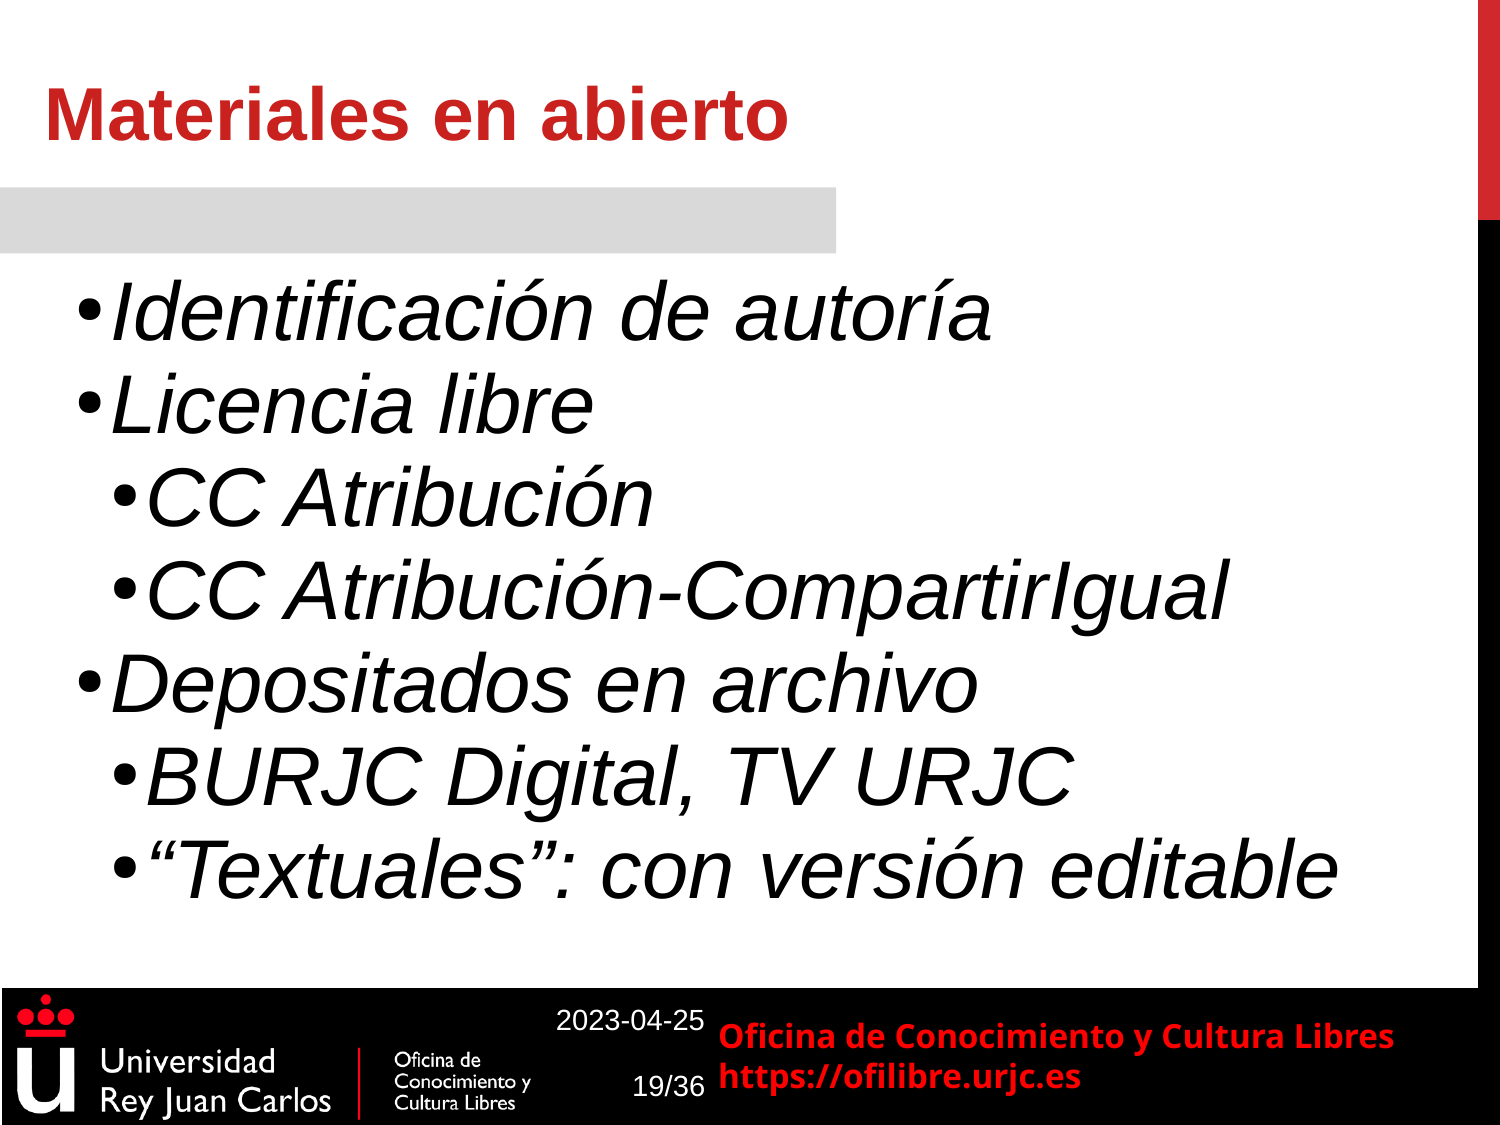

#
Materiales en abierto
Identificación de autoría
Licencia libre
CC Atribución
CC Atribución-CompartirIgual
Depositados en archivo
BURJC Digital, TV URJC
“Textuales”: con versión editable